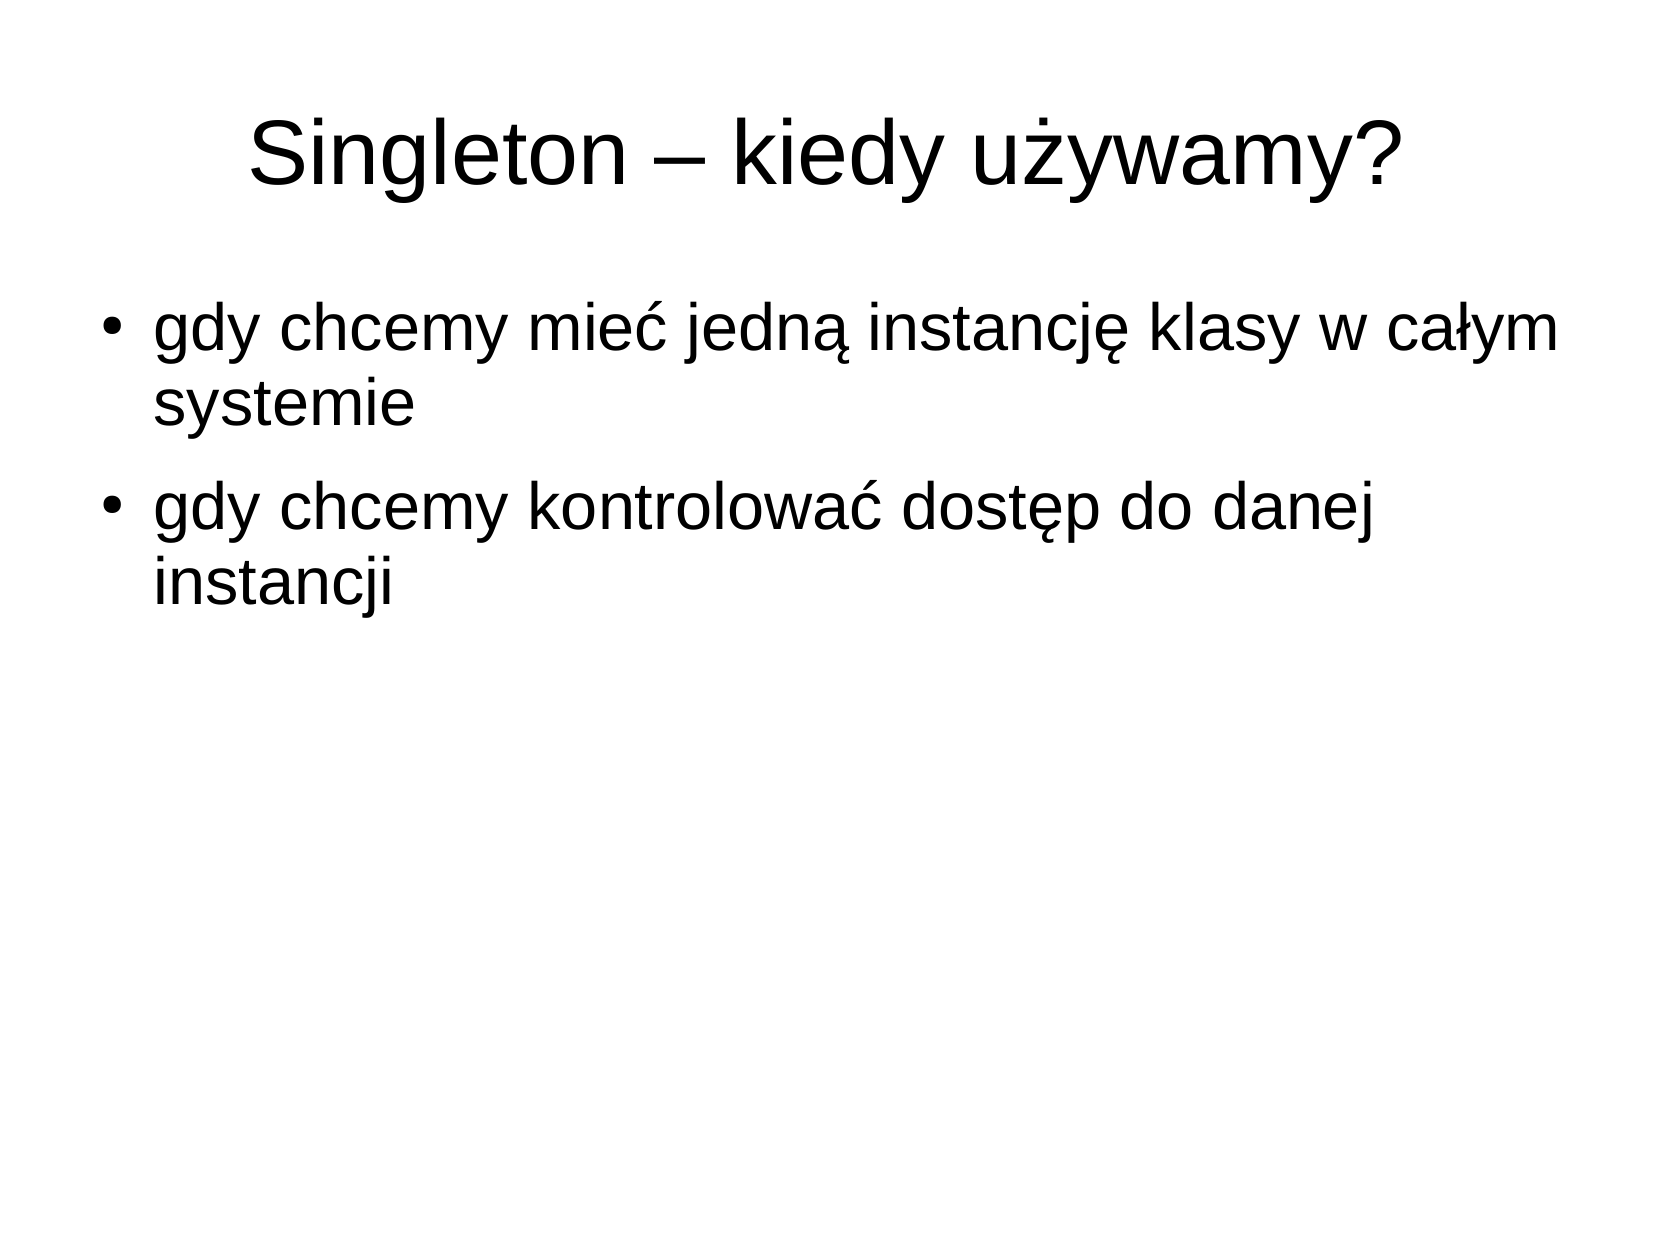

# Singleton – kiedy używamy?
gdy chcemy mieć jedną instancję klasy w całym systemie
gdy chcemy kontrolować dostęp do danej instancji